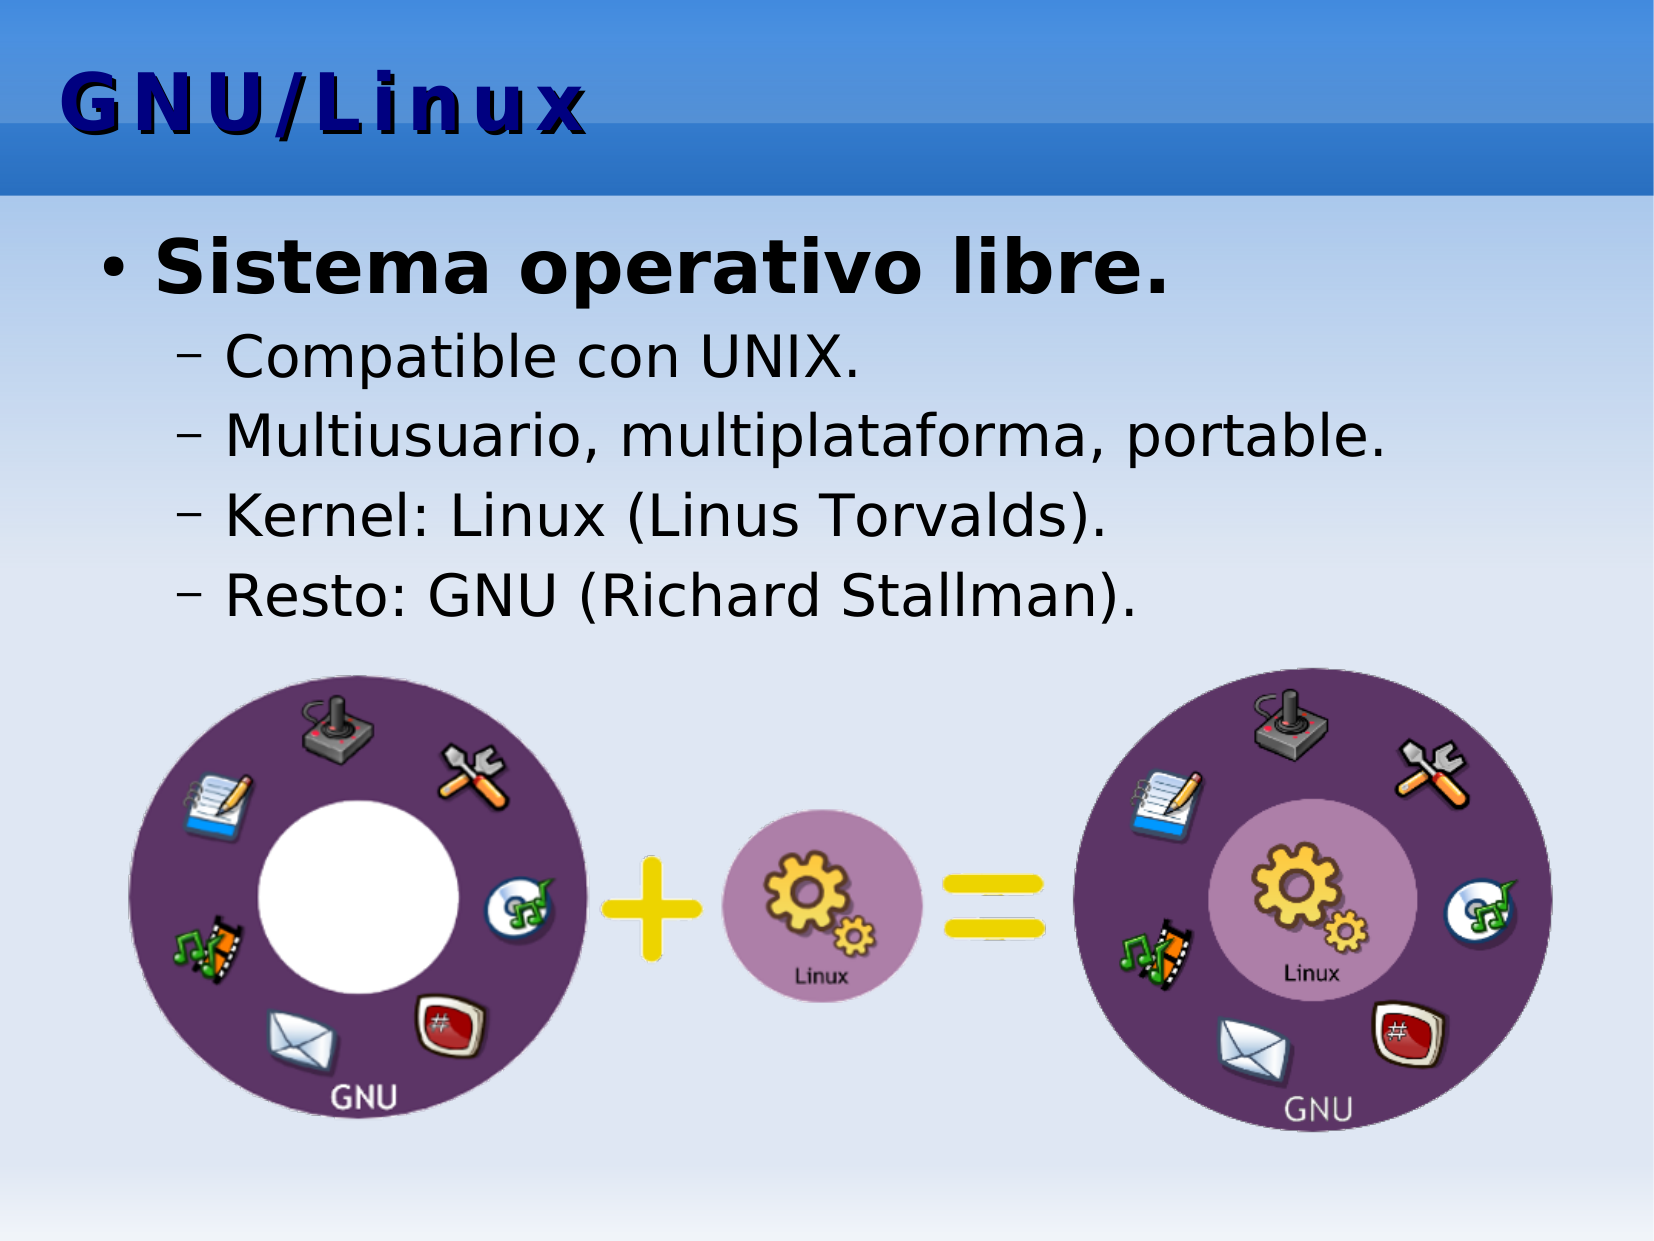

# GNU/Linux
Sistema operativo libre.
Compatible con UNIX.
Multiusuario, multiplataforma, portable.
Kernel: Linux (Linus Torvalds).
Resto: GNU (Richard Stallman).